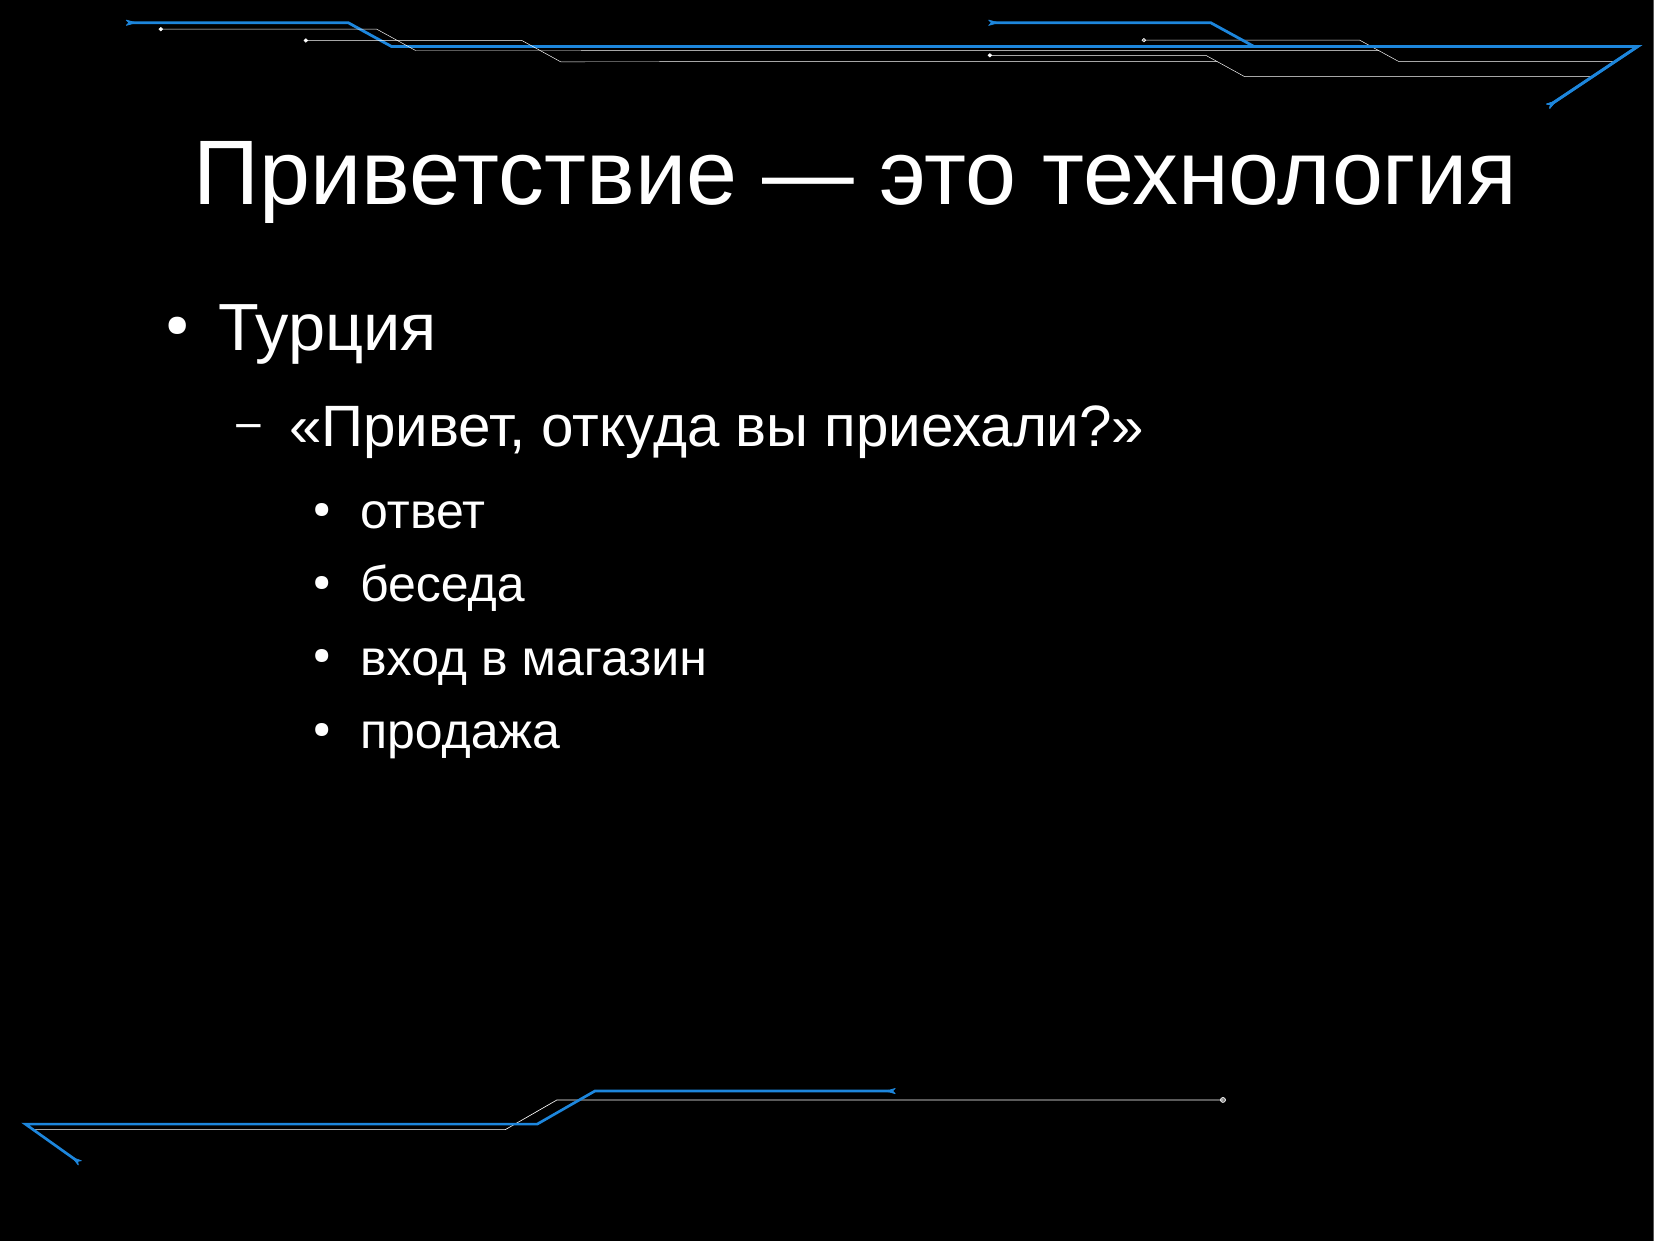

# Приветствие — это технология
Турция
«Привет, откуда вы приехали?»
ответ
беседа
вход в магазин
продажа